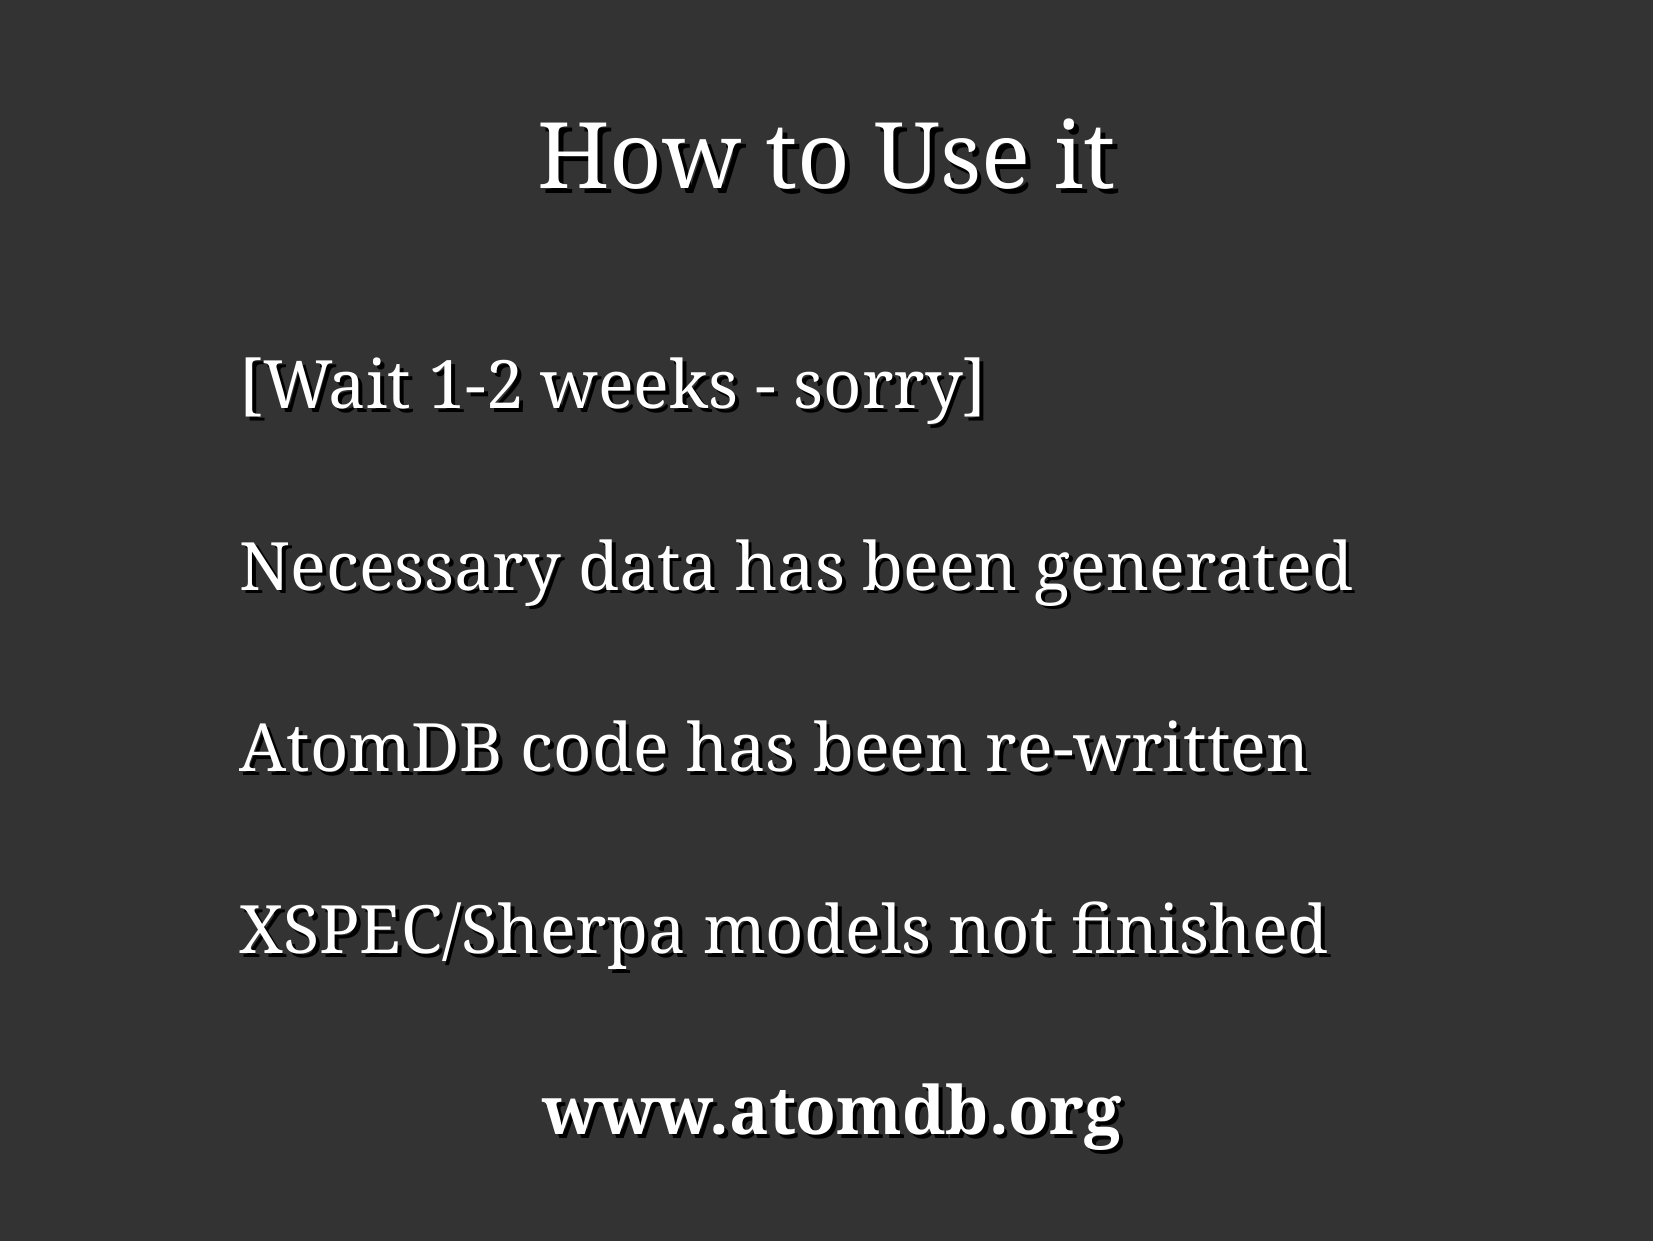

# How to Use it
[Wait 1-2 weeks - sorry]
Necessary data has been generated
AtomDB code has been re-written
XSPEC/Sherpa models not finished
www.atomdb.org